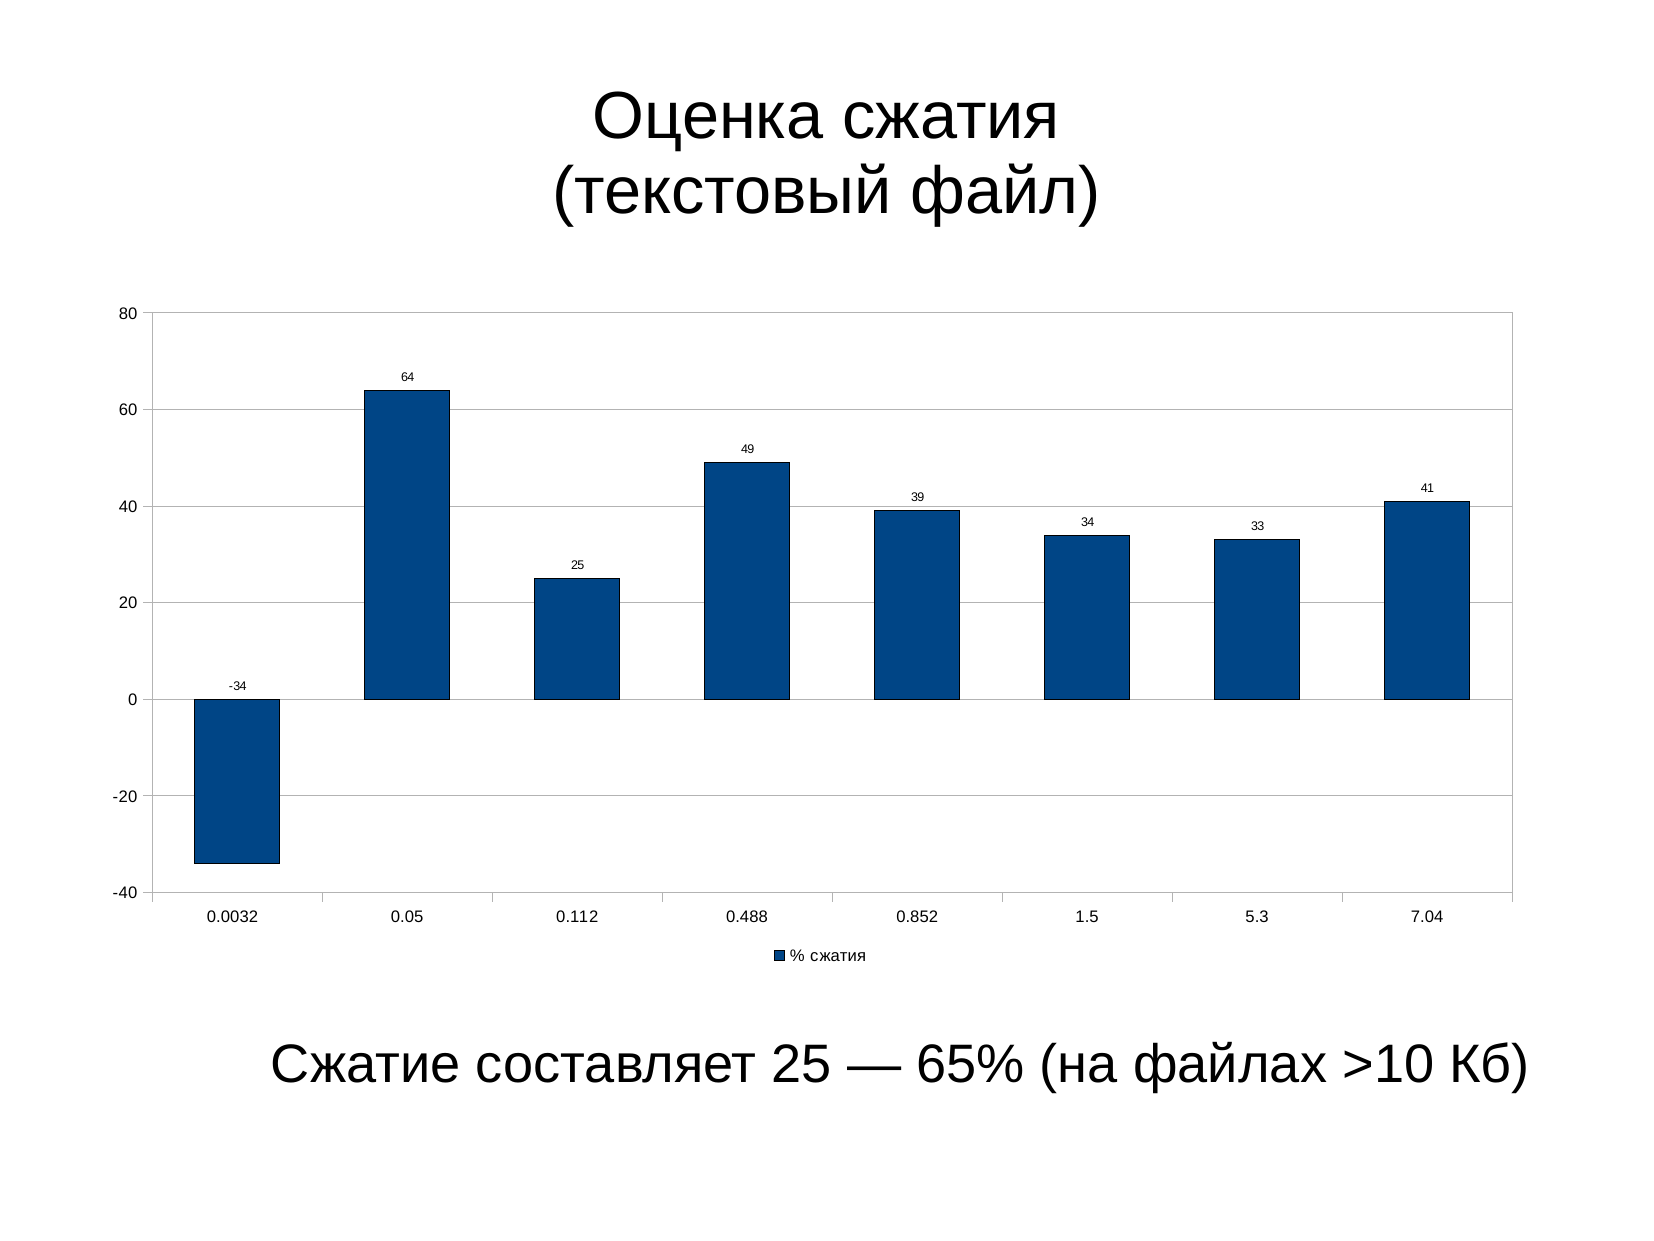

# Оценка сжатия (текстовый файл)
### Chart
| Category | % сжатия |
|---|---|
| 0.0032 | -34.0 |
| 0.05 | 64.0 |
| 0.112 | 25.0 |
| 0.488 | 49.0 |
| 0.852 | 39.0 |
| 1.5 | 34.0 |
| 5.3 | 33.0 |
| 7.04 | 41.0 |Сжатие составляет 25 — 65% (на файлах >10 Кб)